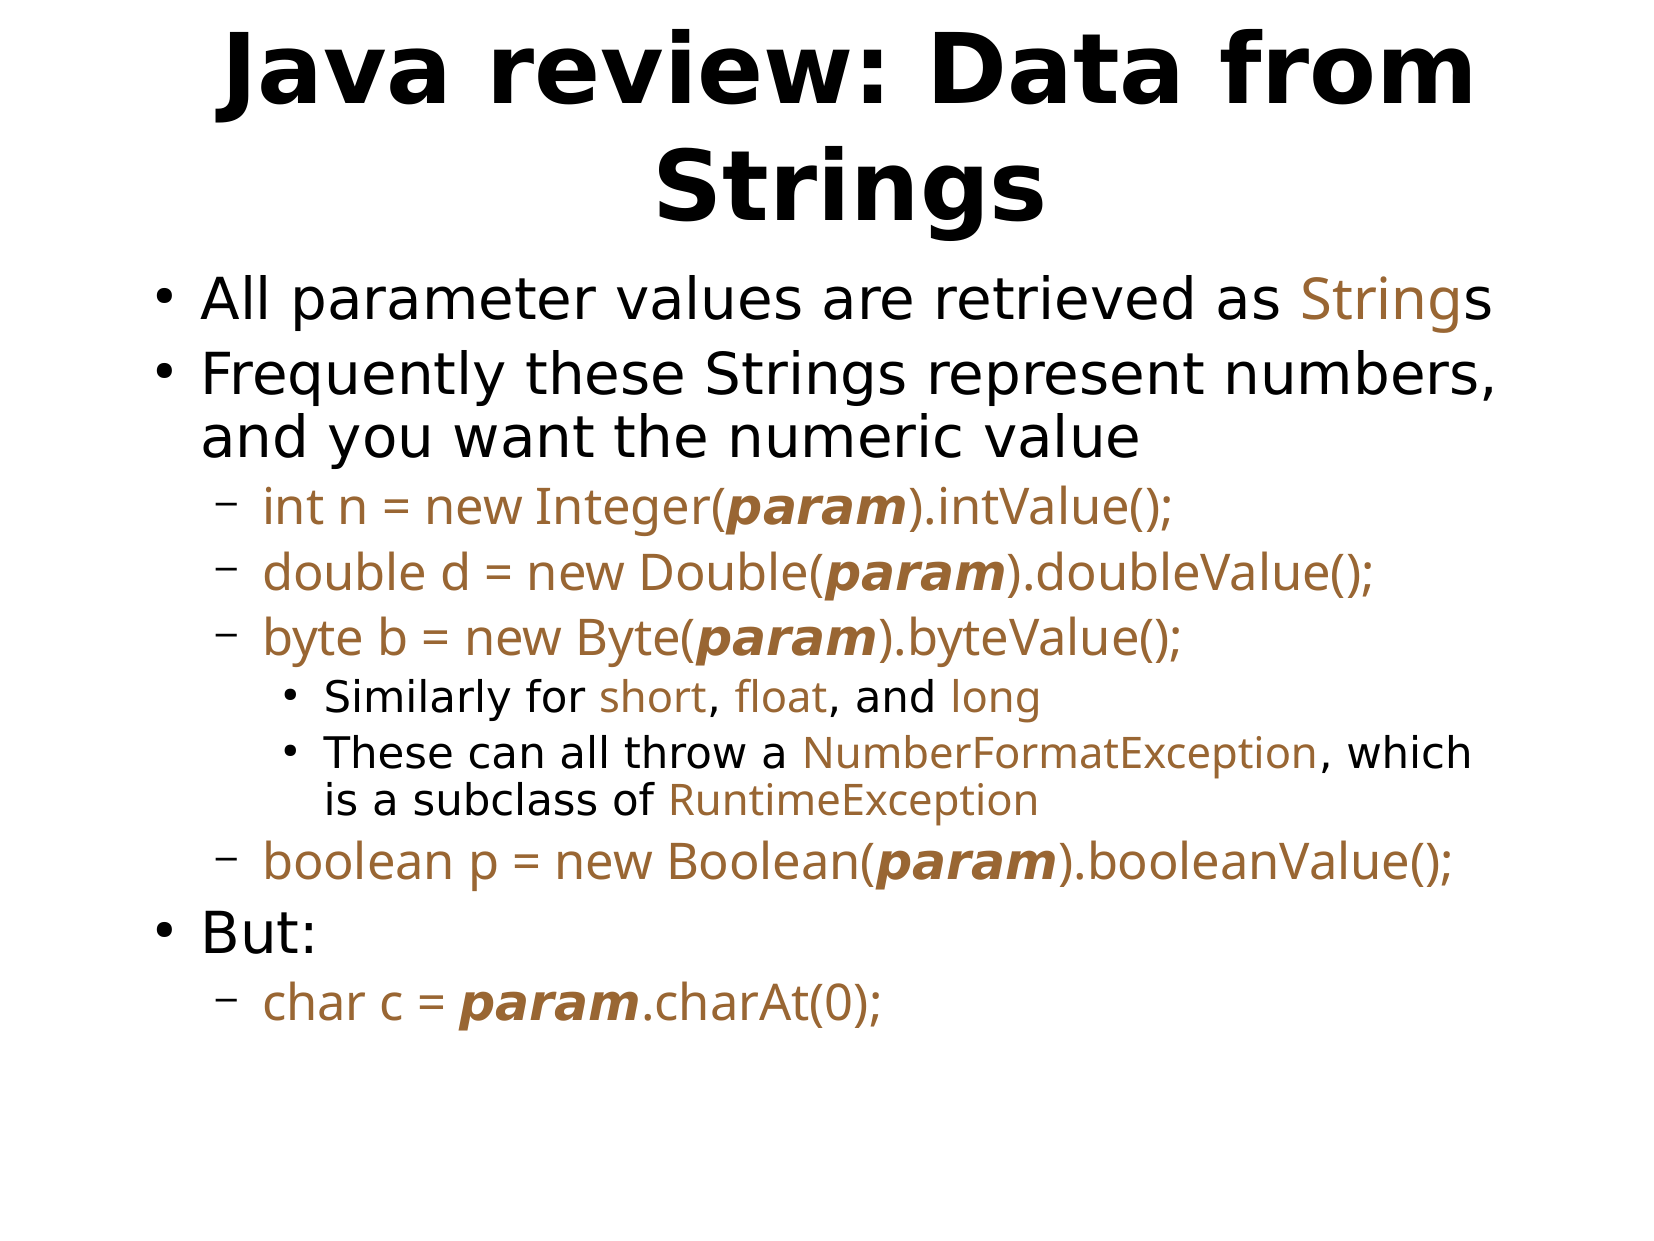

# Java review: Data from Strings
All parameter values are retrieved as Strings
Frequently these Strings represent numbers, and you want the numeric value
int n = new Integer(param).intValue();
double d = new Double(param).doubleValue();
byte b = new Byte(param).byteValue();
Similarly for short, float, and long
These can all throw a NumberFormatException, which is a subclass of RuntimeException
boolean p = new Boolean(param).booleanValue();
But:
char c = param.charAt(0);